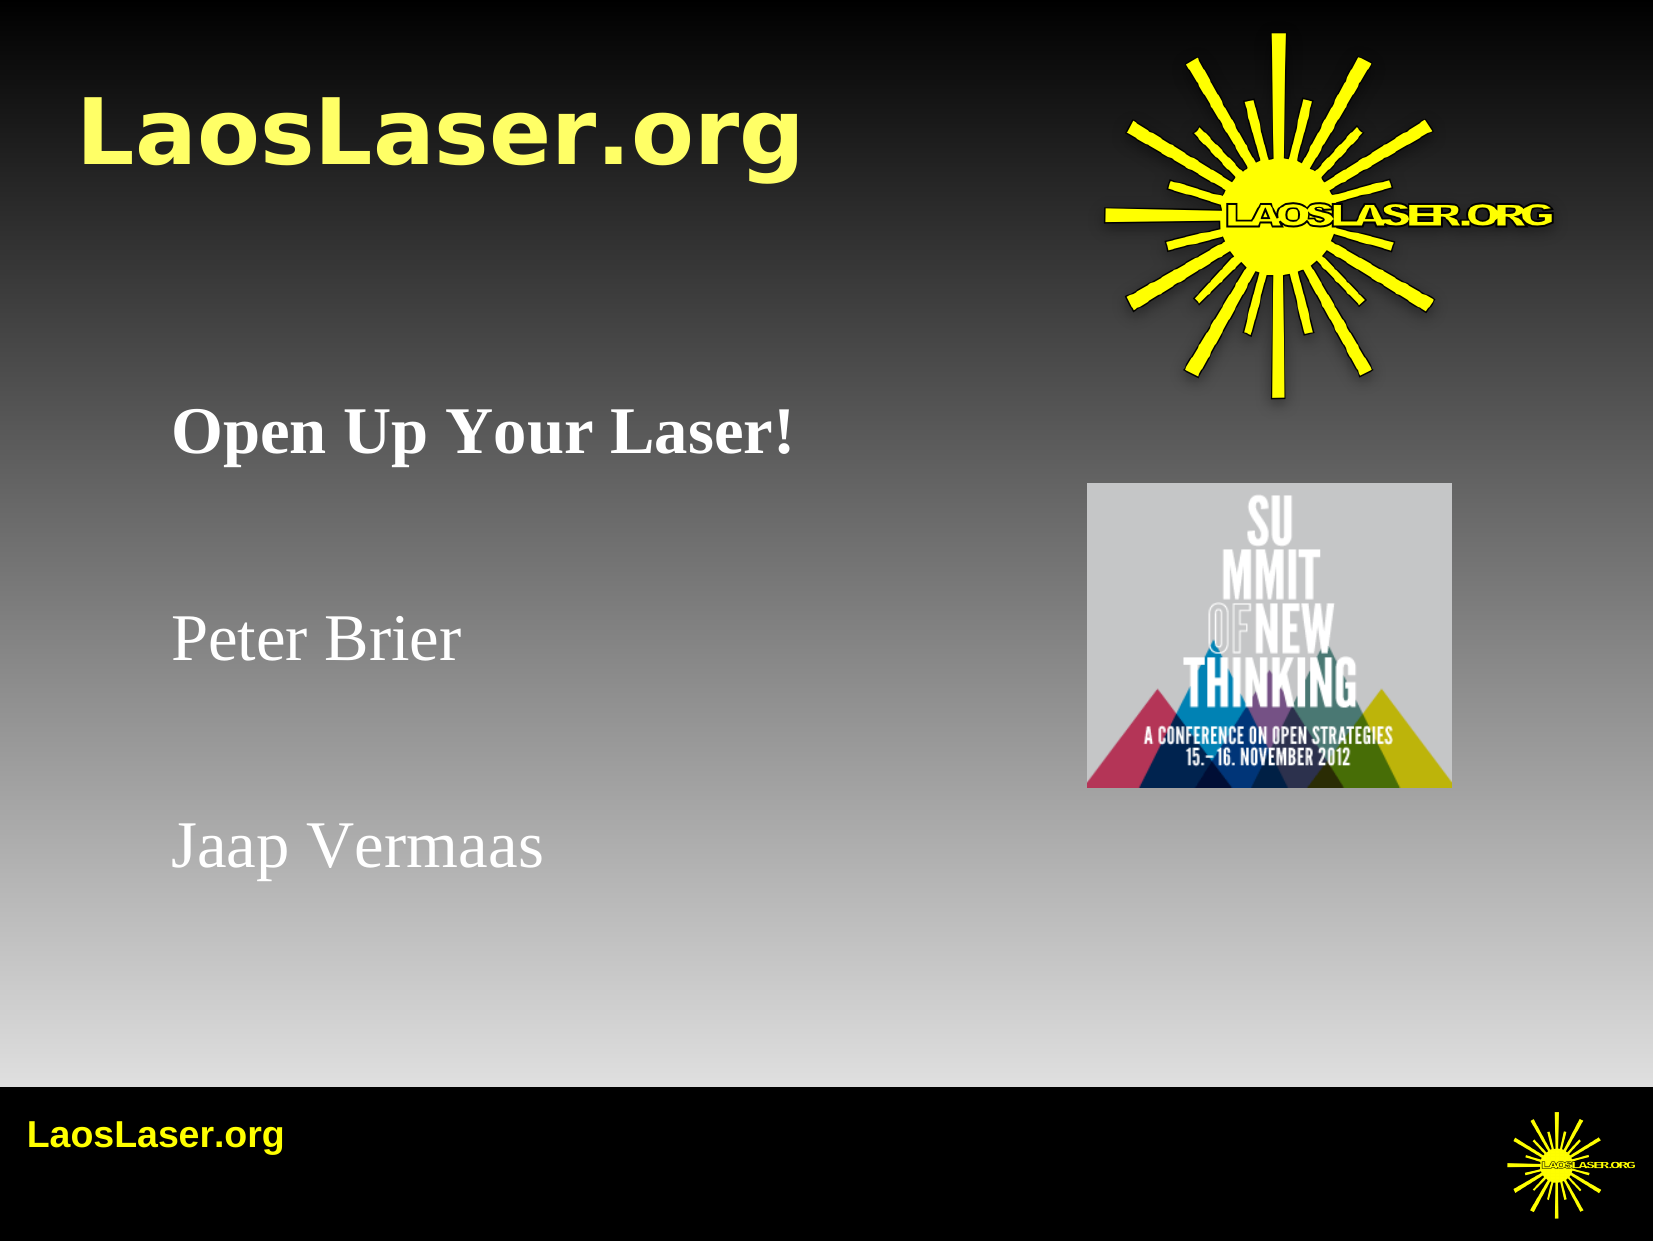

# LaosLaser.org
Open Up Your Laser!
Peter Brier
Jaap Vermaas